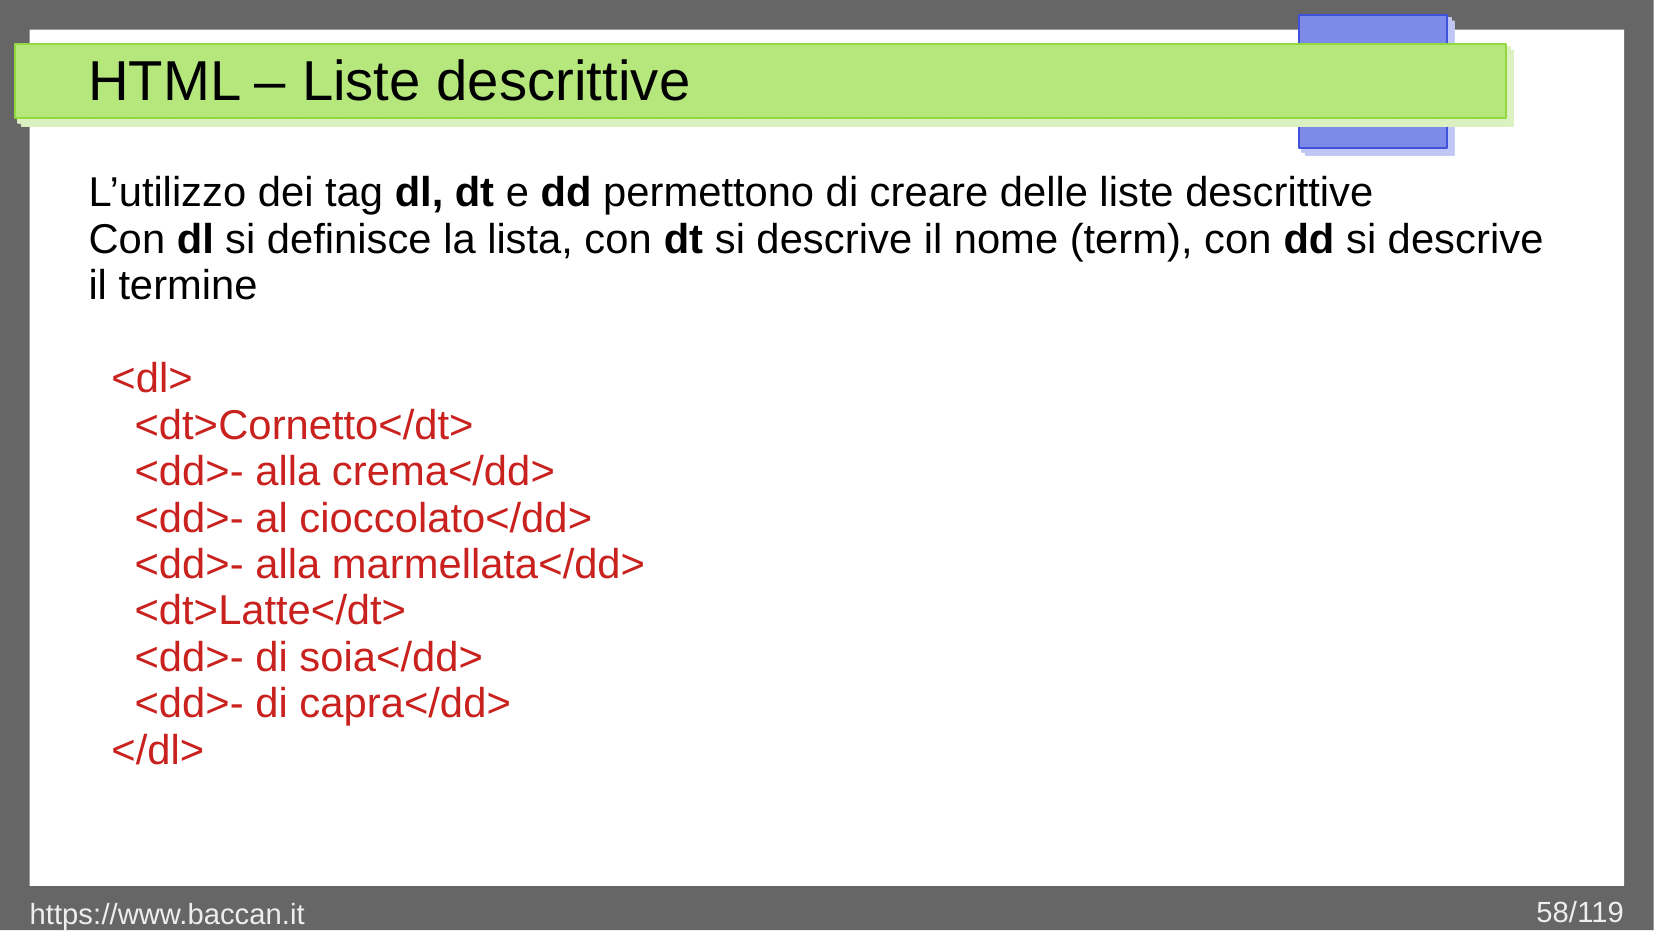

# HTML – Liste descrittive
L’utilizzo dei tag dl, dt e dd permettono di creare delle liste descrittive
Con dl si definisce la lista, con dt si descrive il nome (term), con dd si descrive il termine
 <dl>
 <dt>Cornetto</dt>
 <dd>- alla crema</dd>
 <dd>- al cioccolato</dd>
 <dd>- alla marmellata</dd>
 <dt>Latte</dt>
 <dd>- di soia</dd>
 <dd>- di capra</dd>
 </dl>
58
https://www.baccan.it